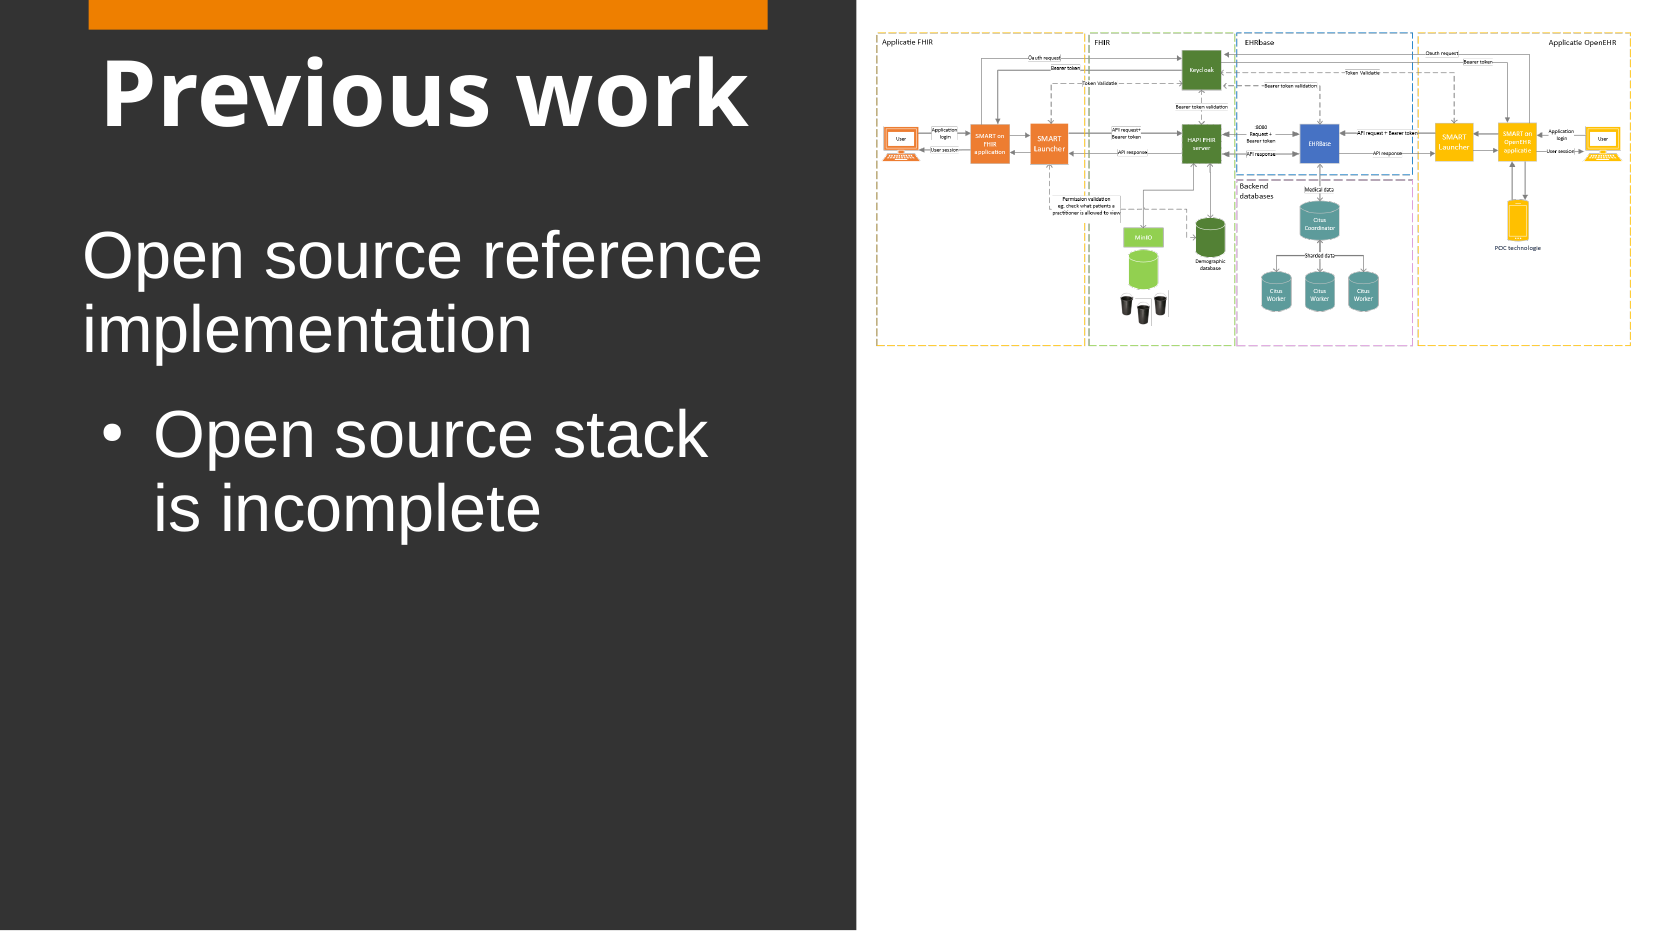

Previous work
#
Open source reference implementation
Open source stack is incomplete
Application backend
openEHR is too big for this application